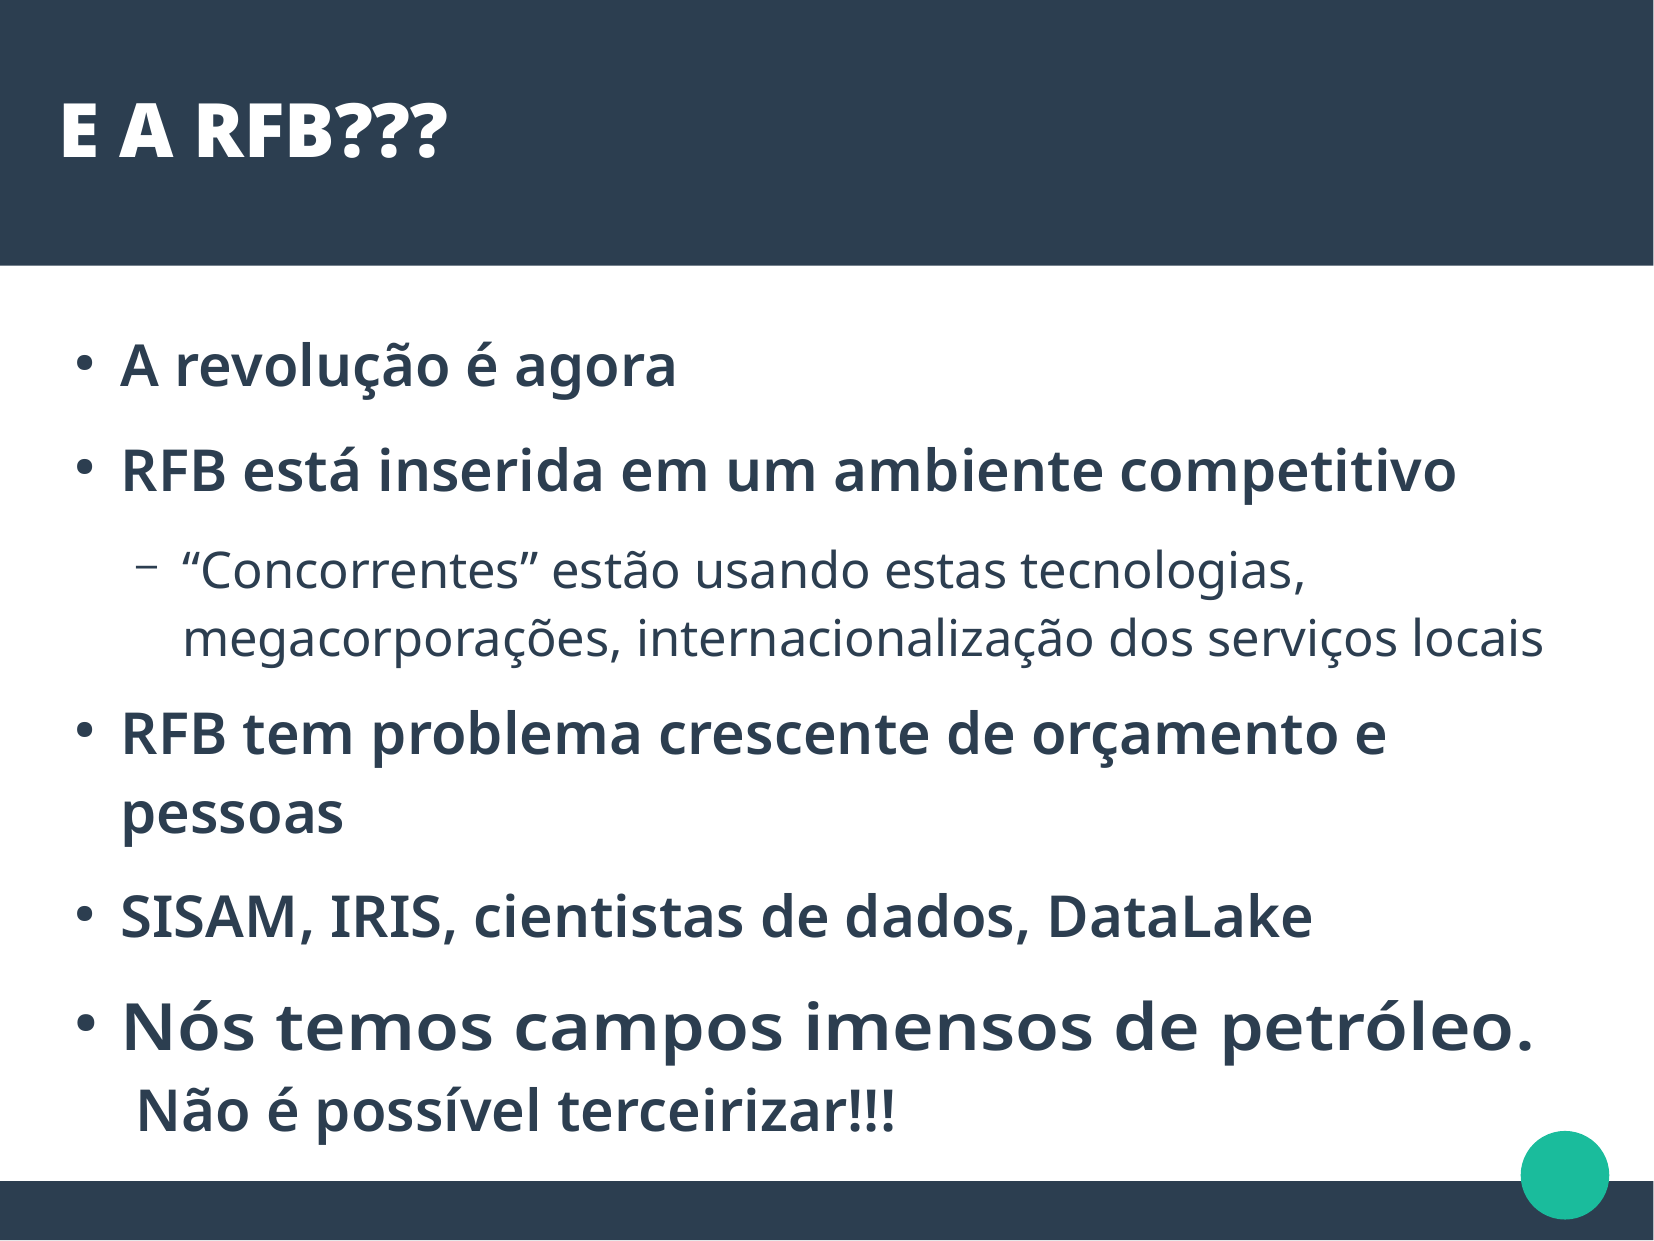

# E A RFB???
A revolução é agora
RFB está inserida em um ambiente competitivo
“Concorrentes” estão usando estas tecnologias, megacorporações, internacionalização dos serviços locais
RFB tem problema crescente de orçamento e pessoas
SISAM, IRIS, cientistas de dados, DataLake
Nós temos campos imensos de petróleo.
 Não é possível terceirizar!!!